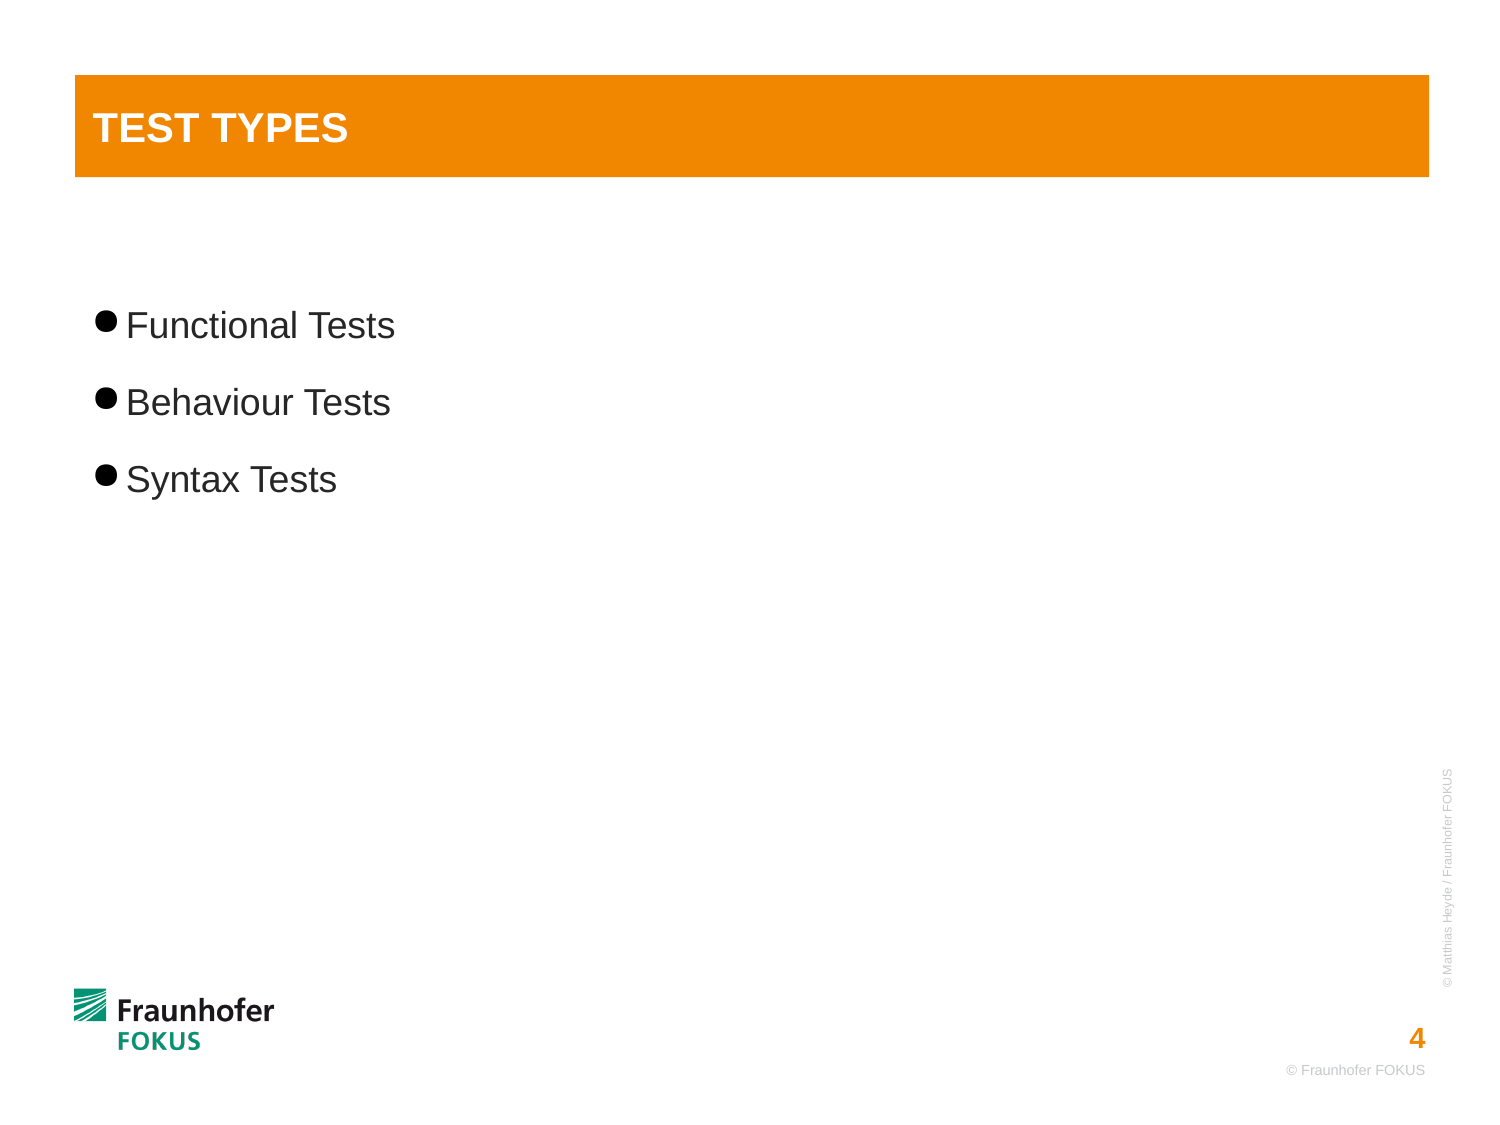

# Test types
Functional Tests
Behaviour Tests
Syntax Tests
©Matthias Heyde / Fraunhofer FOKUS
© Matthias Heyde / Fraunhofer FOKUS
© Fraunhofer FOKUS